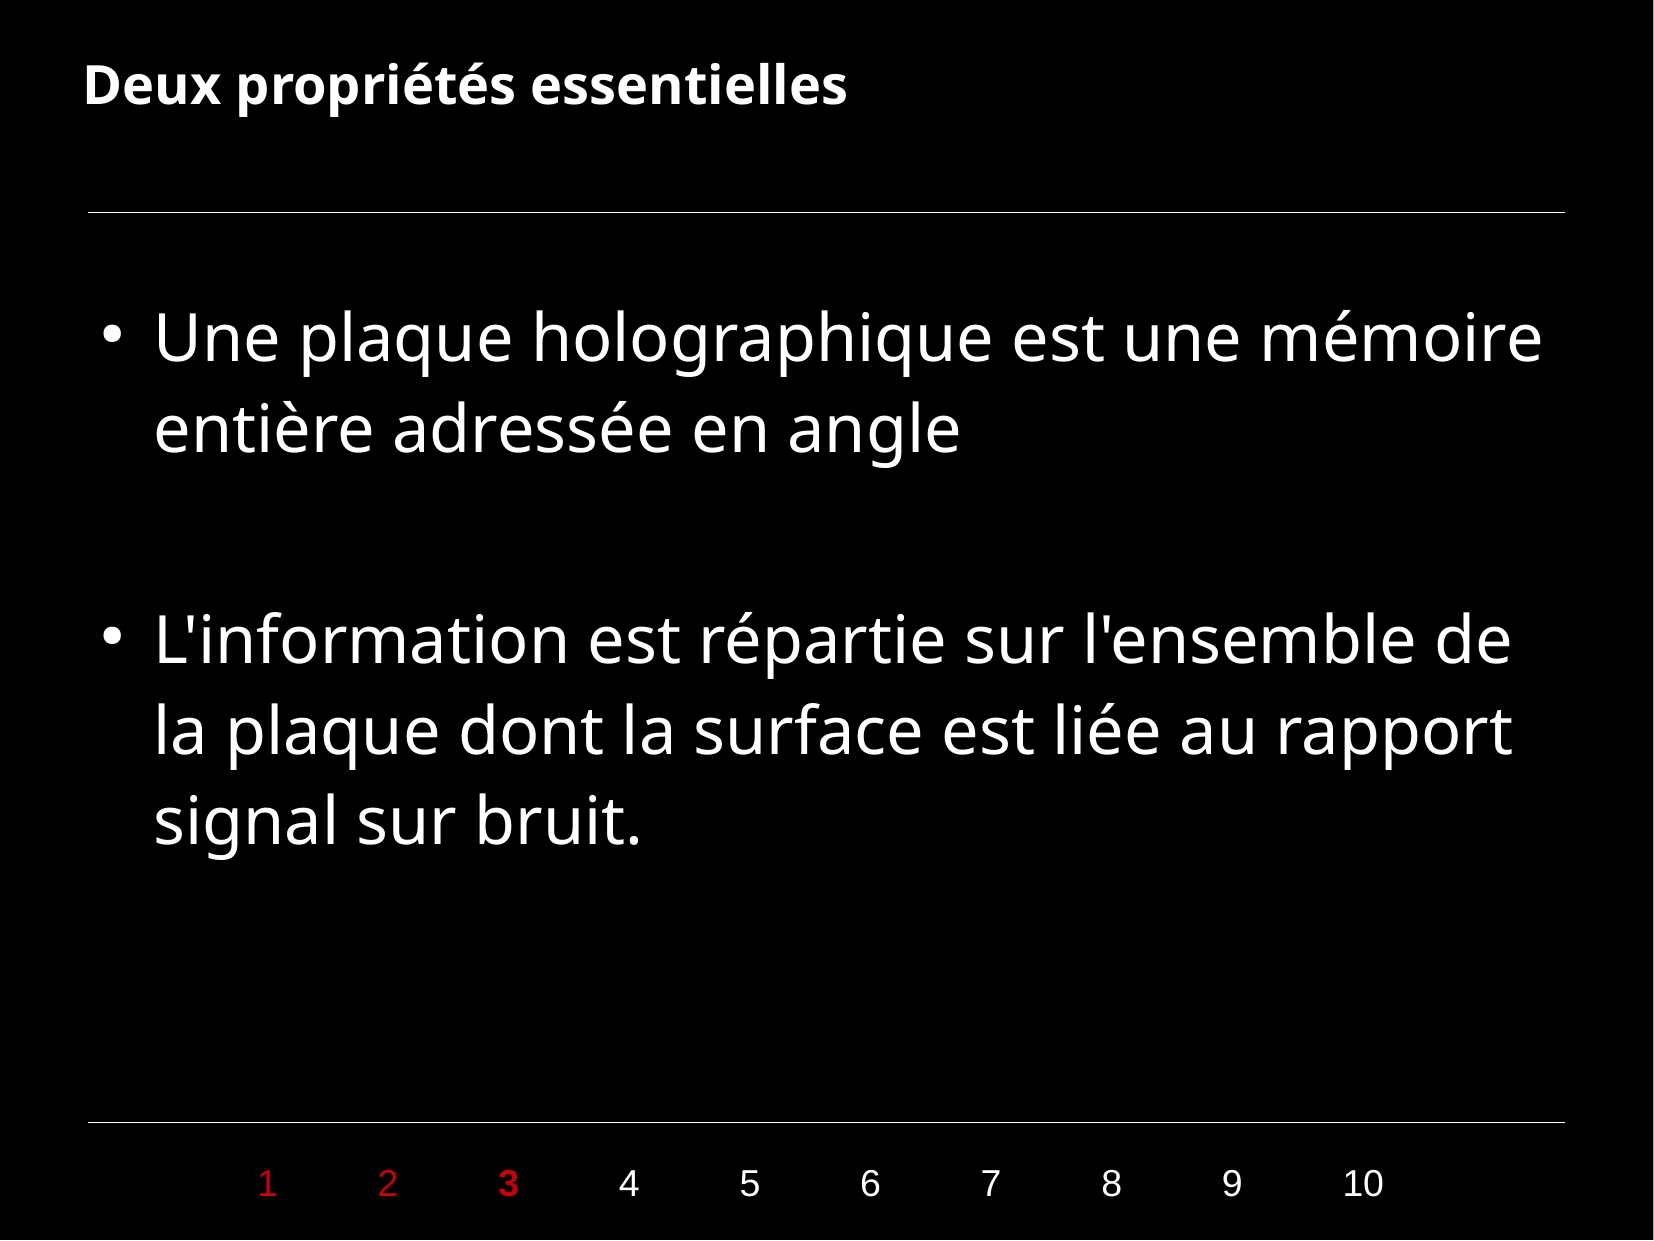

# Deux propriétés essentielles
Une plaque holographique est une mémoire entière adressée en angle
L'information est répartie sur l'ensemble de la plaque dont la surface est liée au rapport signal sur bruit.
1
2
3
4
5
6
7
8
9
10